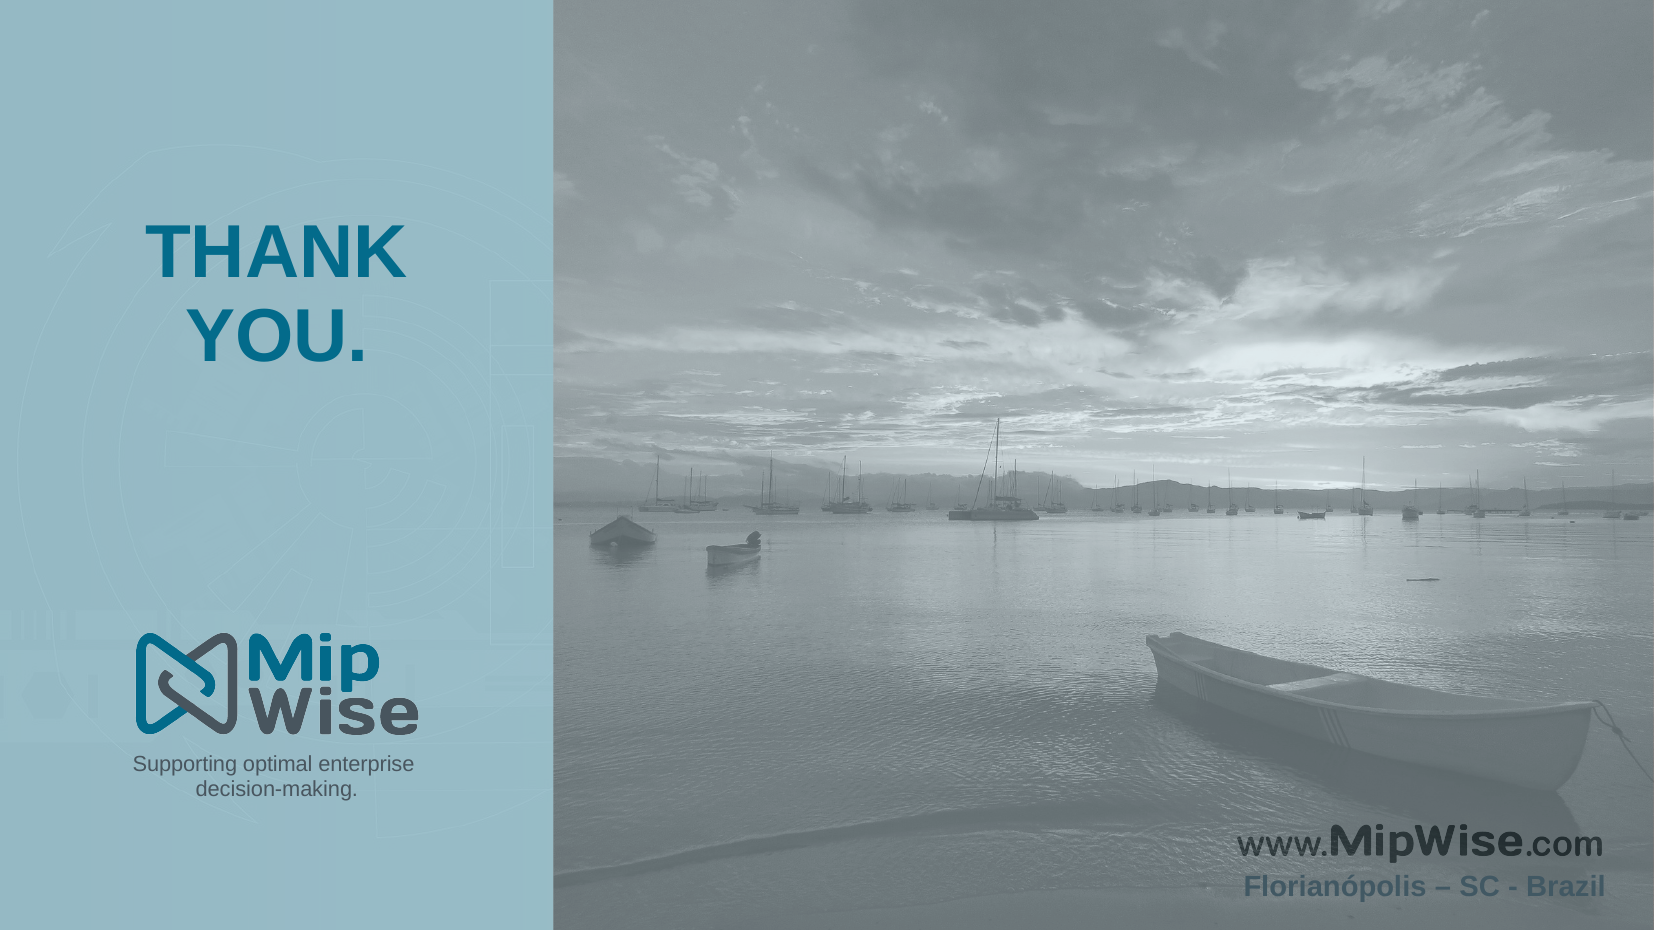

THANK
YOU.
Supporting optimal enterprise
decision-making.
Florianópolis – SC - Brazil